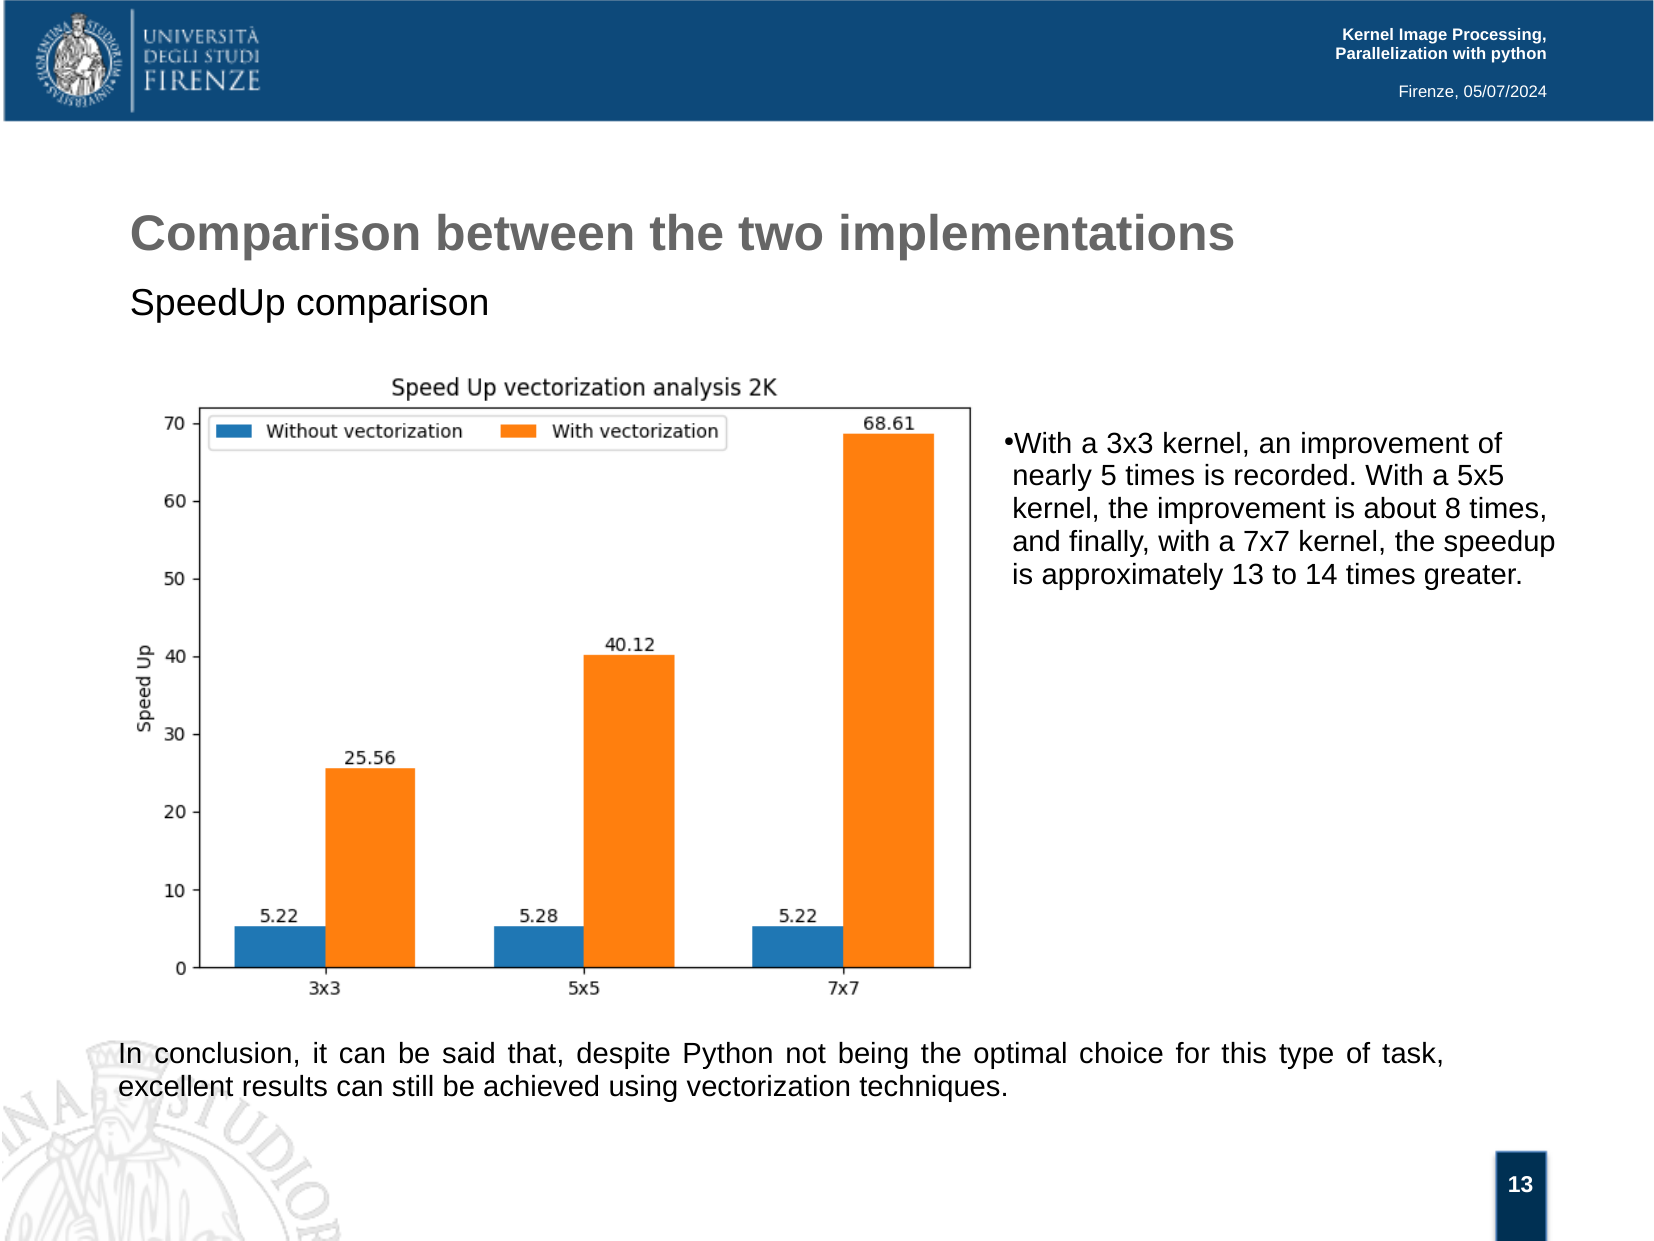

Kernel Image Processing,
Parallelization with python
Firenze, 05/07/2024
Comparison between the two implementations
SpeedUp comparison
With a 3x3 kernel, an improvement of nearly 5 times is recorded. With a 5x5 kernel, the improvement is about 8 times, and finally, with a 7x7 kernel, the speedup is approximately 13 to 14 times greater.
In conclusion, it can be said that, despite Python not being the optimal choice for this type of task, excellent results can still be achieved using vectorization techniques.
13